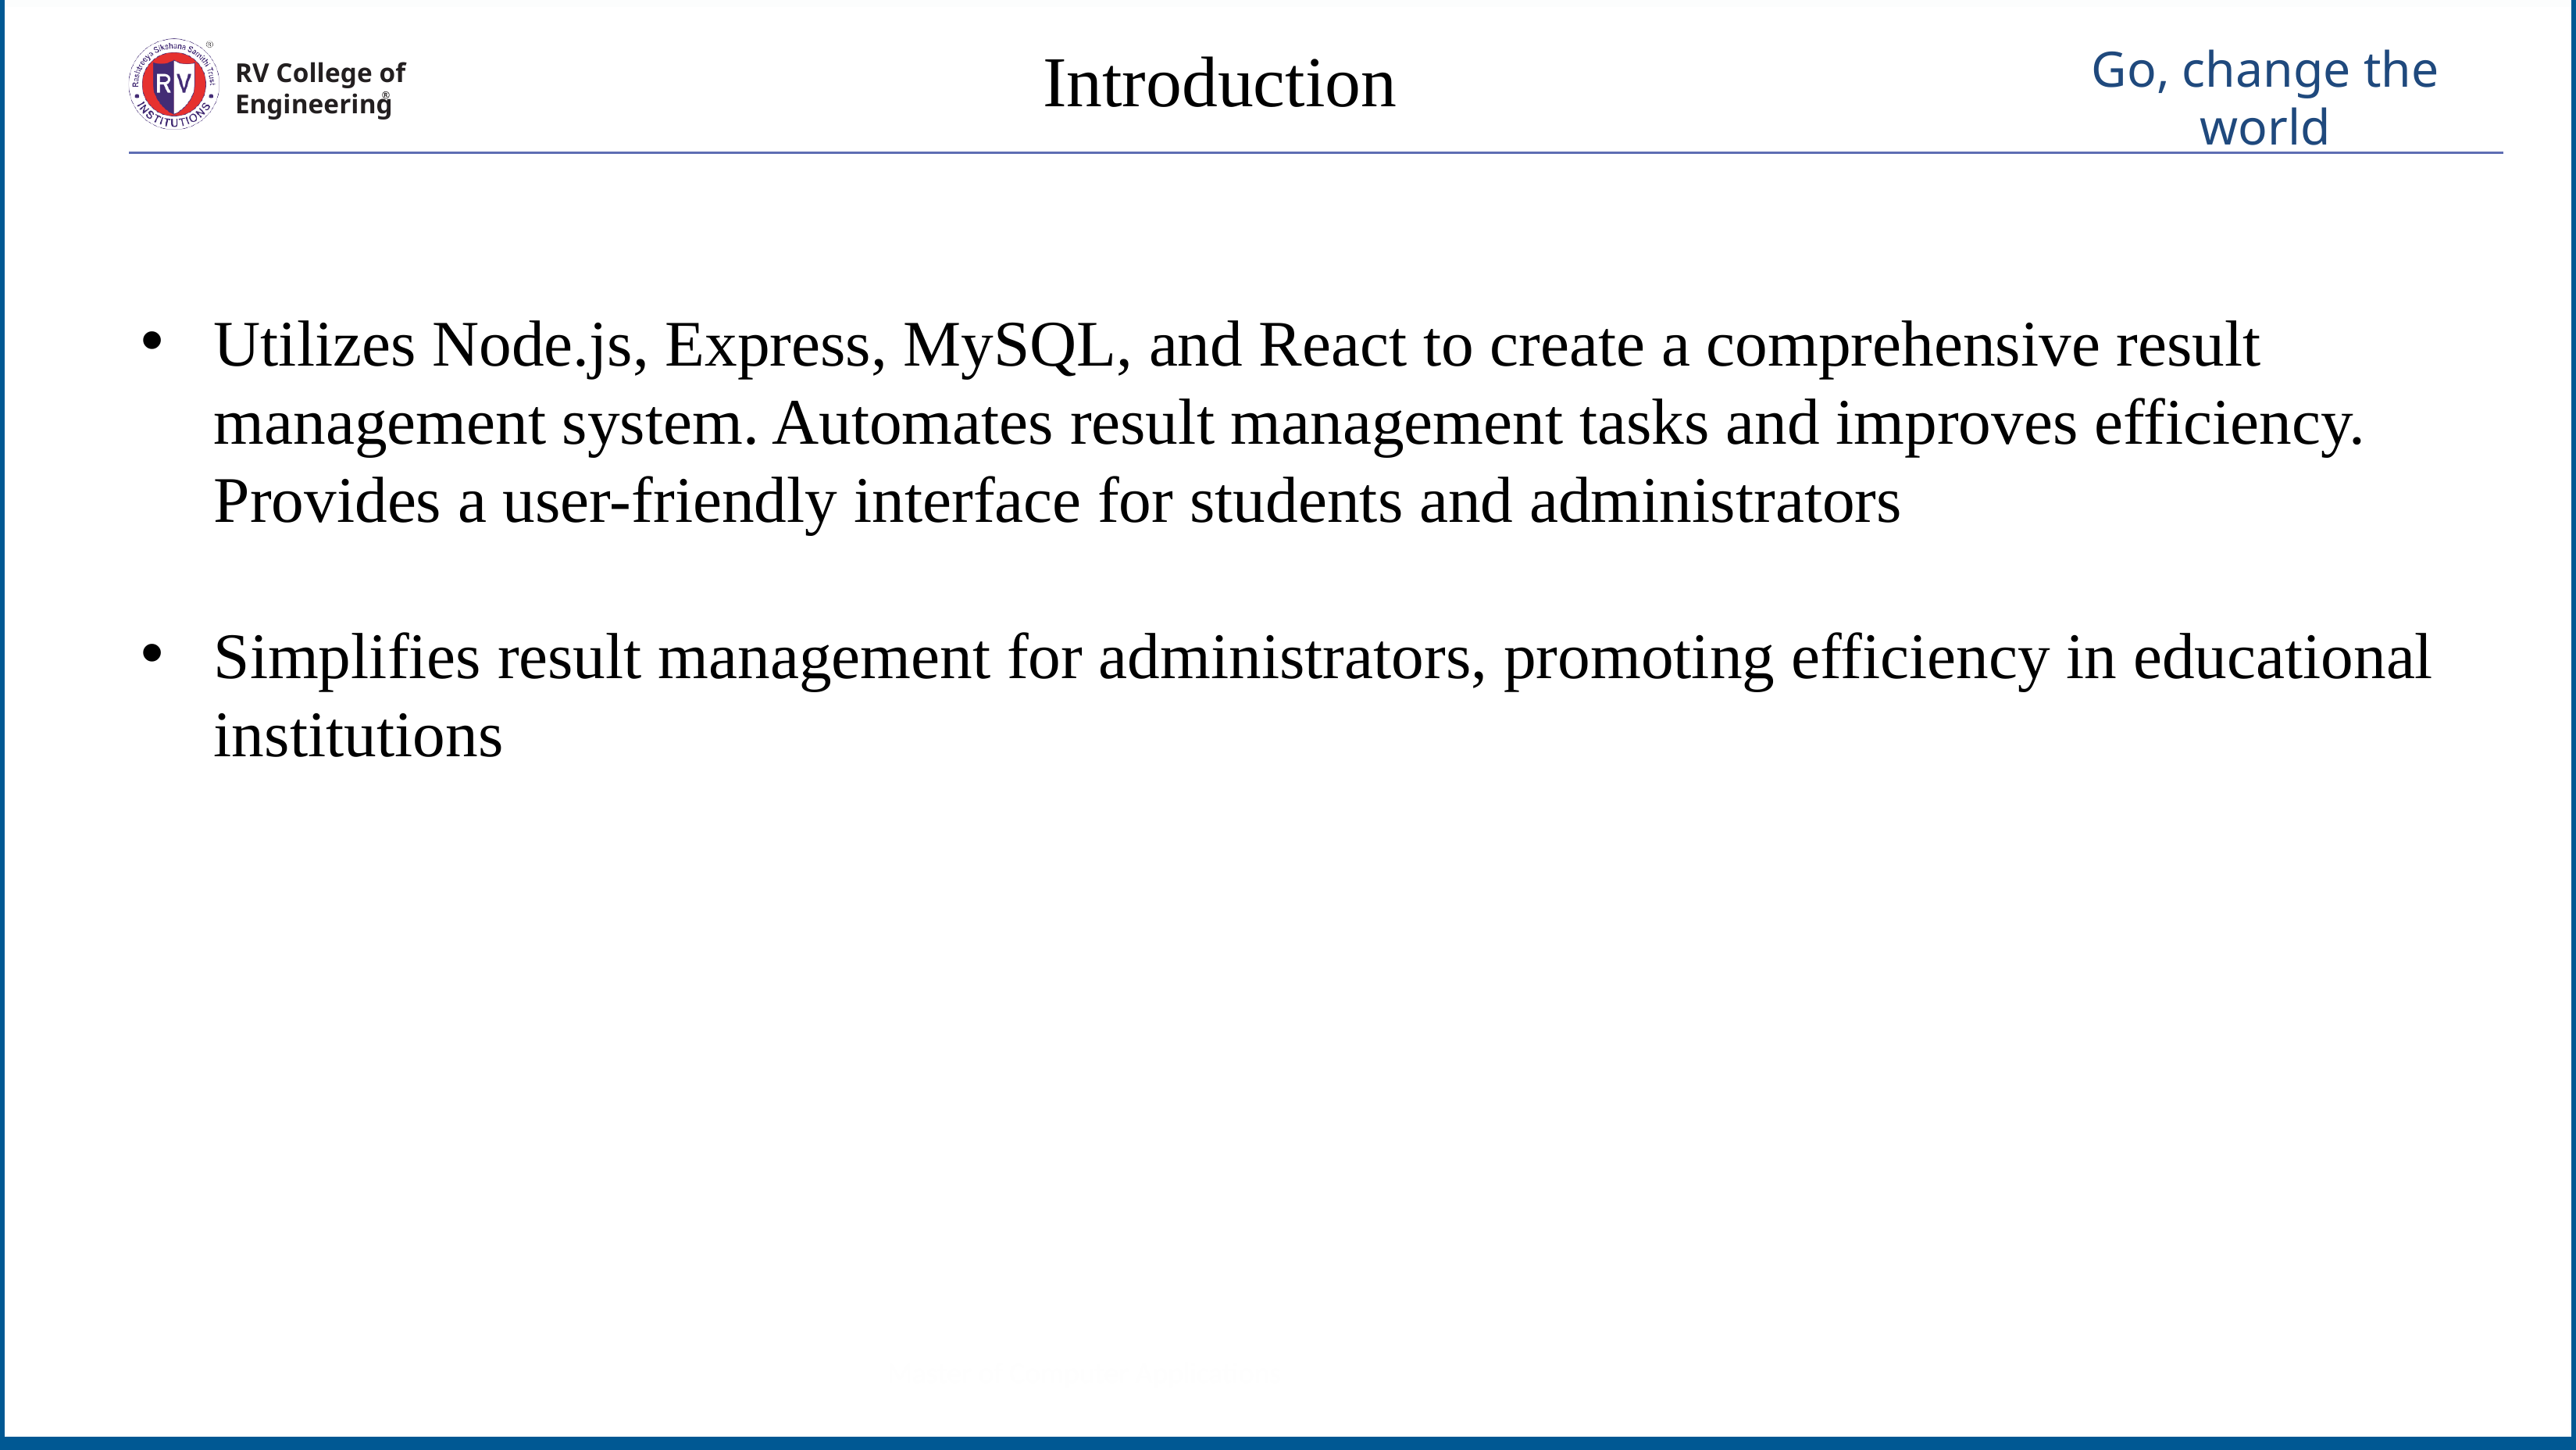

Introduction
# Go, change the world
RV College of
Engineering
Utilizes Node.js, Express, MySQL, and React to create a comprehensive result management system. Automates result management tasks and improves efficiency. Provides a user-friendly interface for students and administrators
Simplifies result management for administrators, promoting efficiency in educational institutions